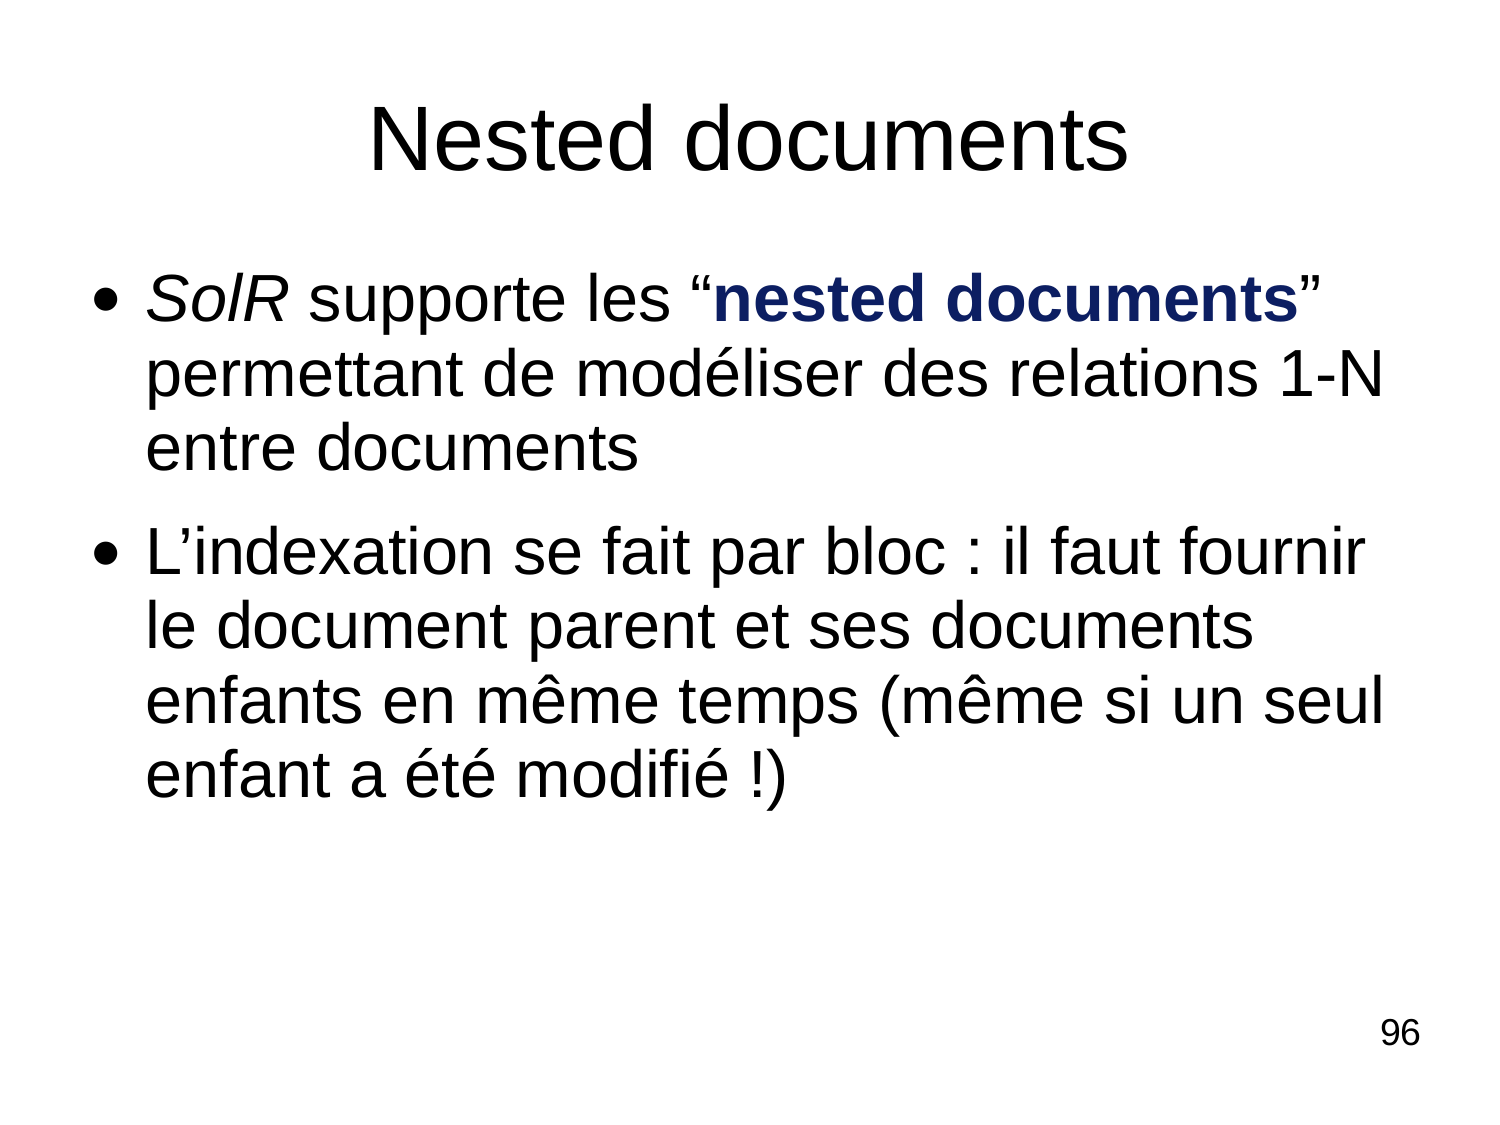

# Nested documents
SolR supporte les “nested documents” permettant de modéliser des relations 1-N entre documents
L’indexation se fait par bloc : il faut fournir le document parent et ses documents enfants en même temps (même si un seul enfant a été modifié !)
●
●
96